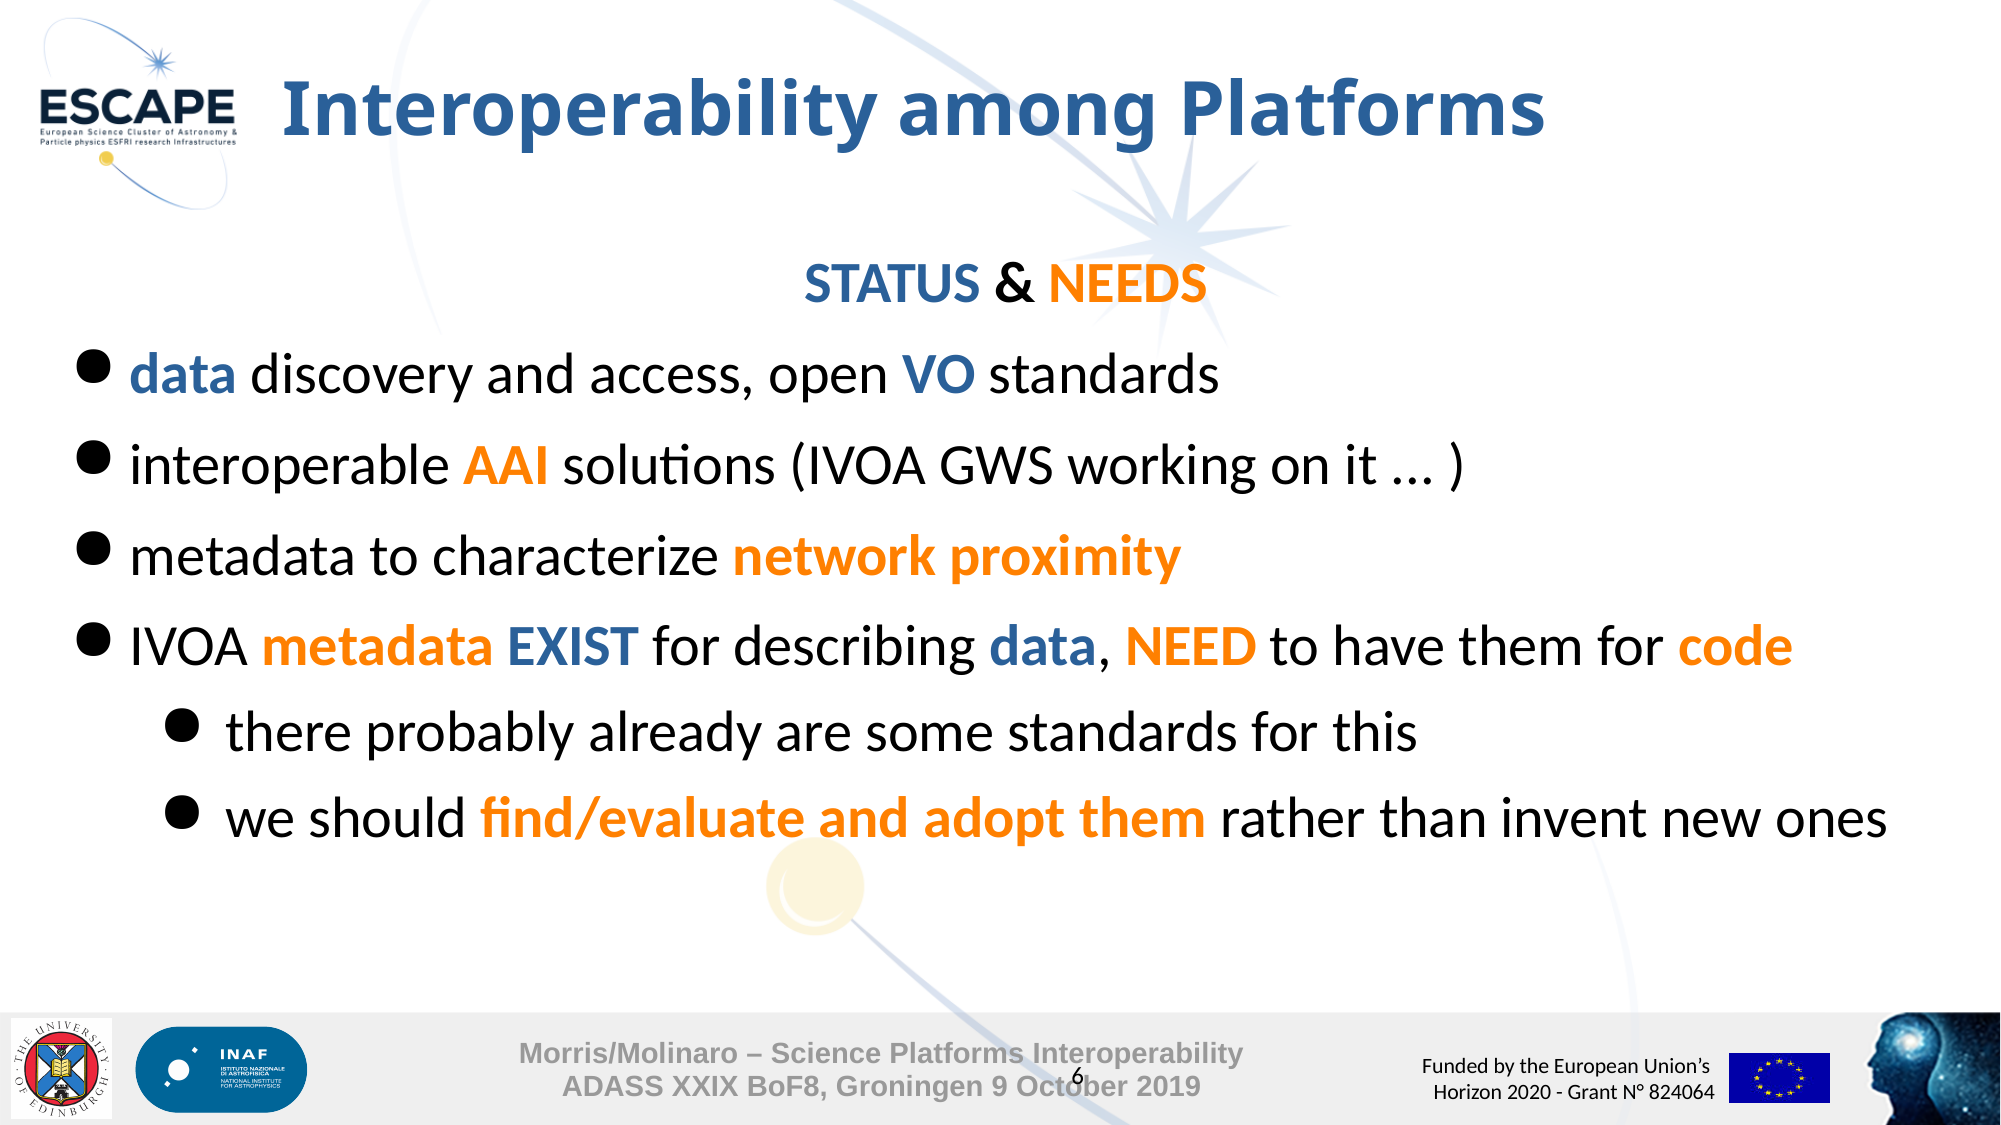

# Interoperability among Platforms
 STATUS & NEEDS
 data discovery and access, open VO standards
 interoperable AAI solutions (IVOA GWS working on it ... )
 metadata to characterize network proximity
 IVOA metadata EXIST for describing data, NEED to have them for code
 there probably already are some standards for this
 we should find/evaluate and adopt them rather than invent new ones